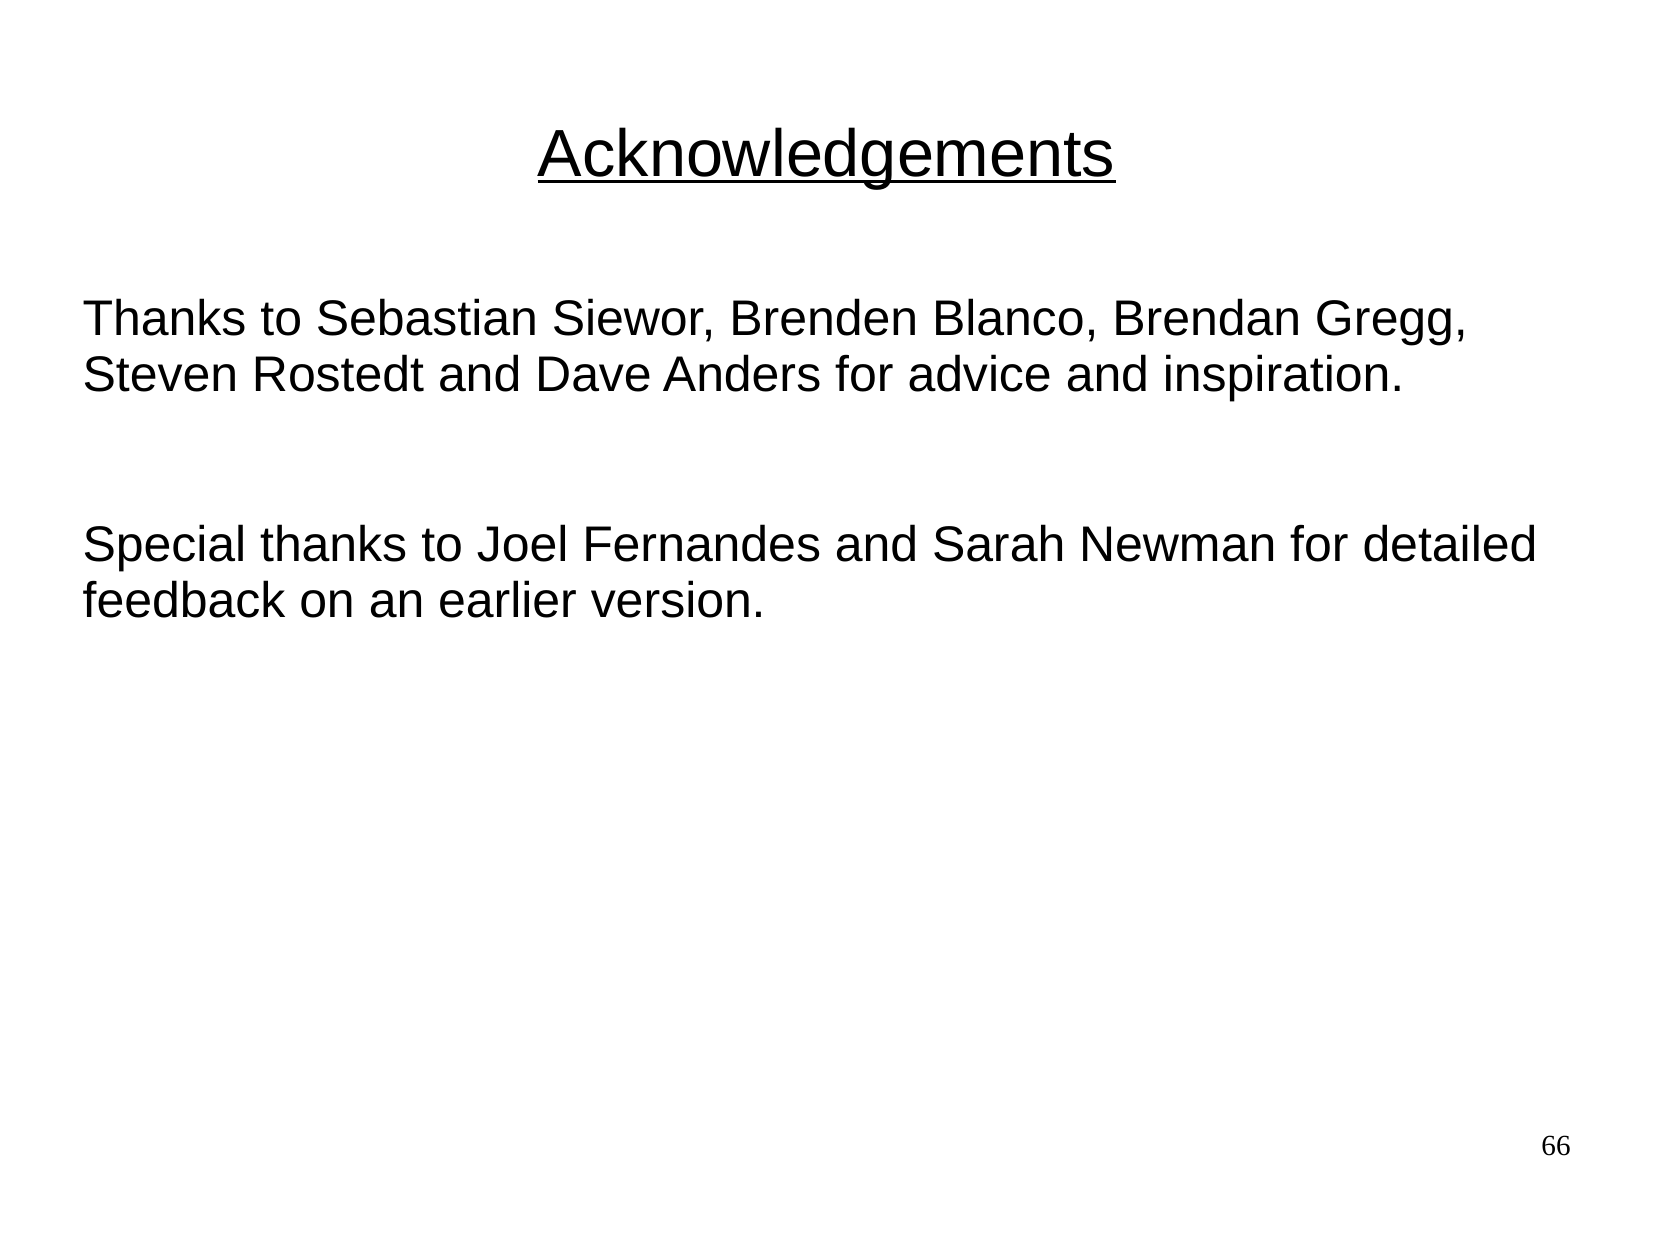

# Acknowledgements
Thanks to Sebastian Siewor, Brenden Blanco, Brendan Gregg, Steven Rostedt and Dave Anders for advice and inspiration.
Special thanks to Joel Fernandes and Sarah Newman for detailed feedback on an earlier version.
66